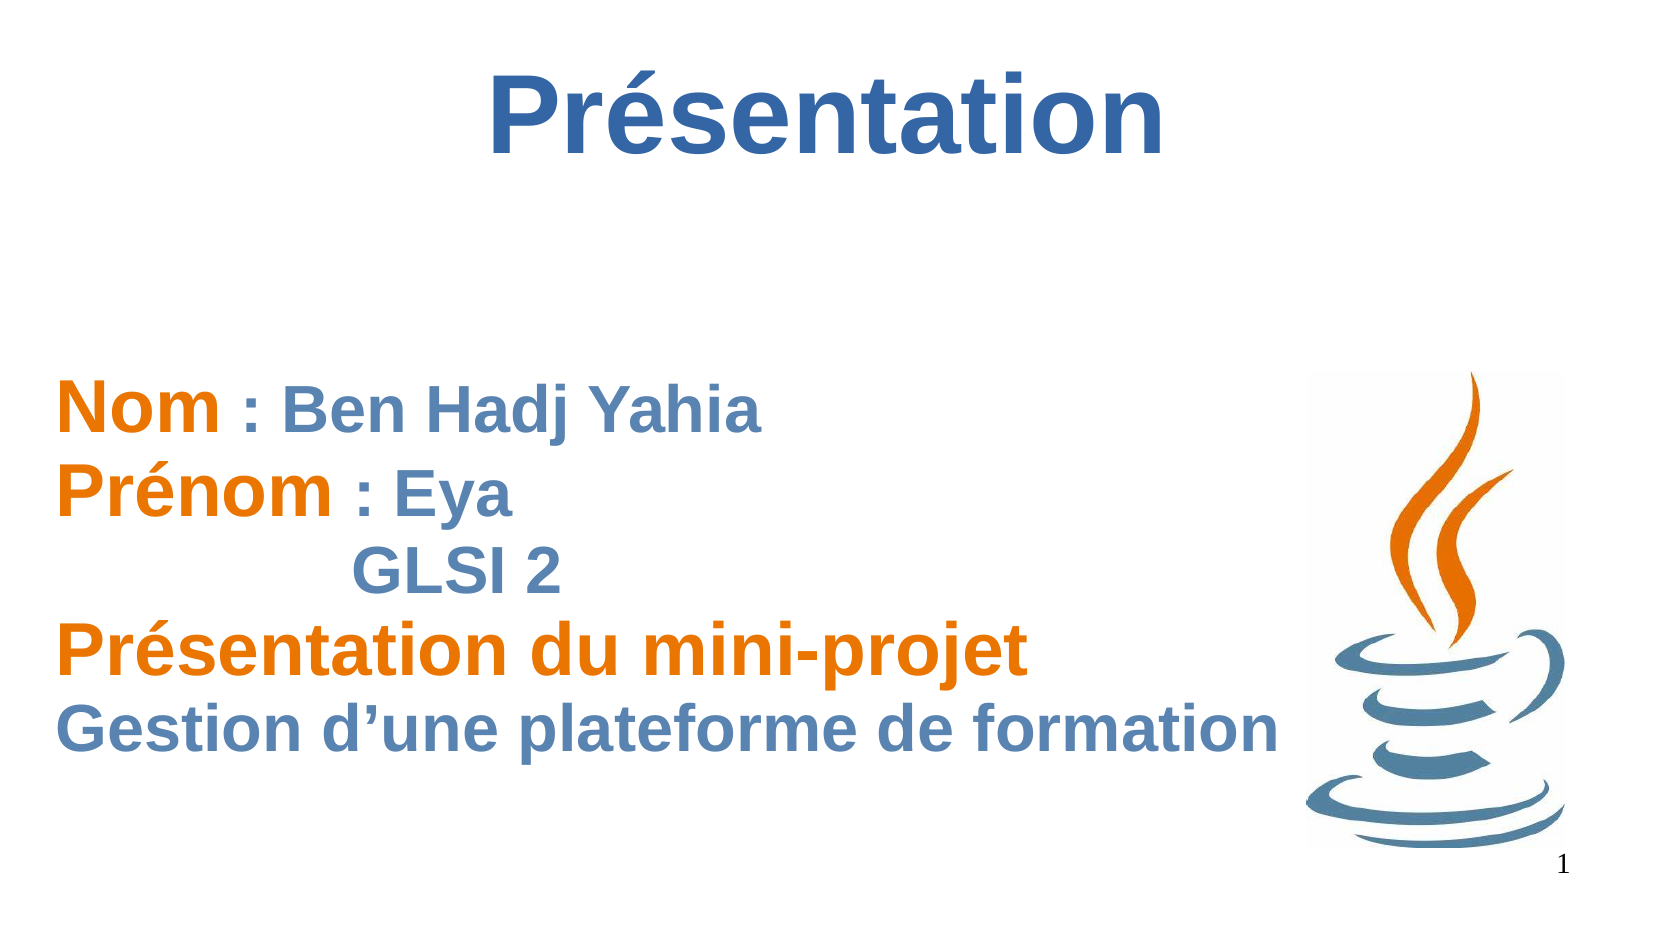

# Présentation
 Nom : Ben Hadj Yahia
 Prénom : Eya
 GLSI 2
 Présentation du mini-projet
 Gestion d’une plateforme de formation
1